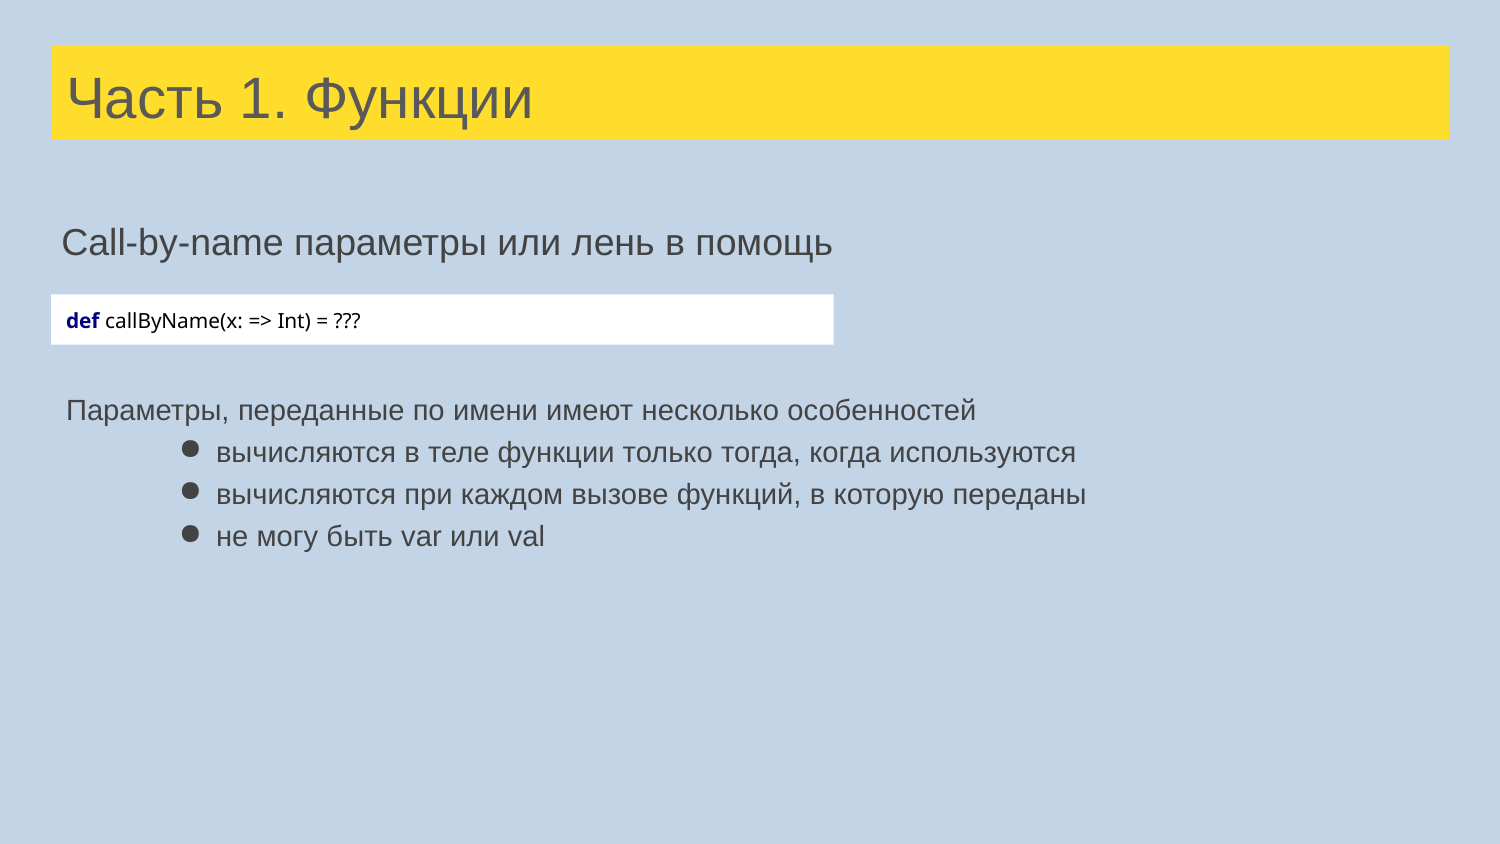

# Часть 1. Функции
Call-by-name параметры или лень в помощь
def callByName(x: => Int) = ???
Параметры, переданные по имени имеют несколько особенностей
вычисляются в теле функции только тогда, когда используются
вычисляются при каждом вызове функций, в которую переданы
не могу быть var или val